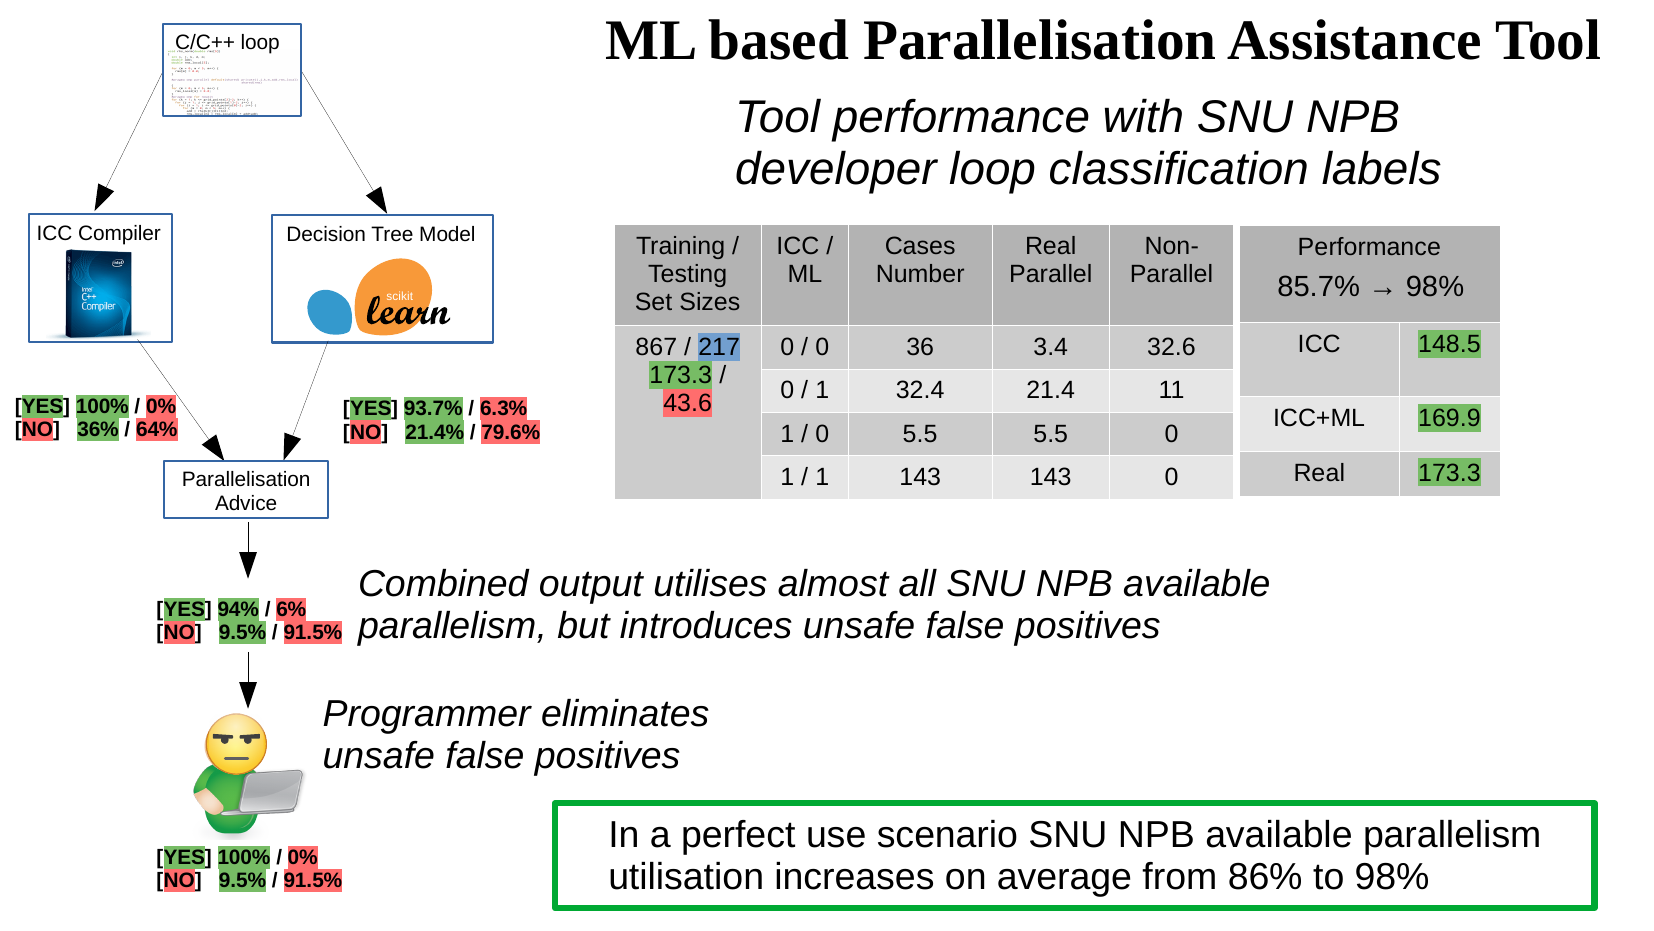

# ML based Parallelisation Assistance Tool
C/C++ loop
Tool performance with SNU NPB developer loop classification labels
ICC Compiler
Decision Tree Model
| Training / Testing Set Sizes | ICC / ML | Cases Number | Real Parallel | Non-Parallel |
| --- | --- | --- | --- | --- |
| 867 / 217 173.3 / 43.6 | 0 / 0 | 36 | 3.4 | 32.6 |
| | 0 / 1 | 32.4 | 21.4 | 11 |
| | 1 / 0 | 5.5 | 5.5 | 0 |
| | 1 / 1 | 143 | 143 | 0 |
| Performance | |
| --- | --- |
| ICC | 148.5 |
| ICC+ML | 169.9 |
| Real | 173.3 |
85.7% → 98%
[YES] 100% / 0%
[NO] 36% / 64%
[YES] 93.7% / 6.3%
[NO] 21.4% / 79.6%
Parallelisation
Advice
Combined output utilises almost all SNU NPB available parallelism, but introduces unsafe false positives
[YES] 94% / 6%
[NO] 9.5% / 91.5%
Programmer eliminates unsafe false positives
In a perfect use scenario SNU NPB available parallelism utilisation increases on average from 86% to 98%
[YES] 100% / 0%
[NO] 9.5% / 91.5%